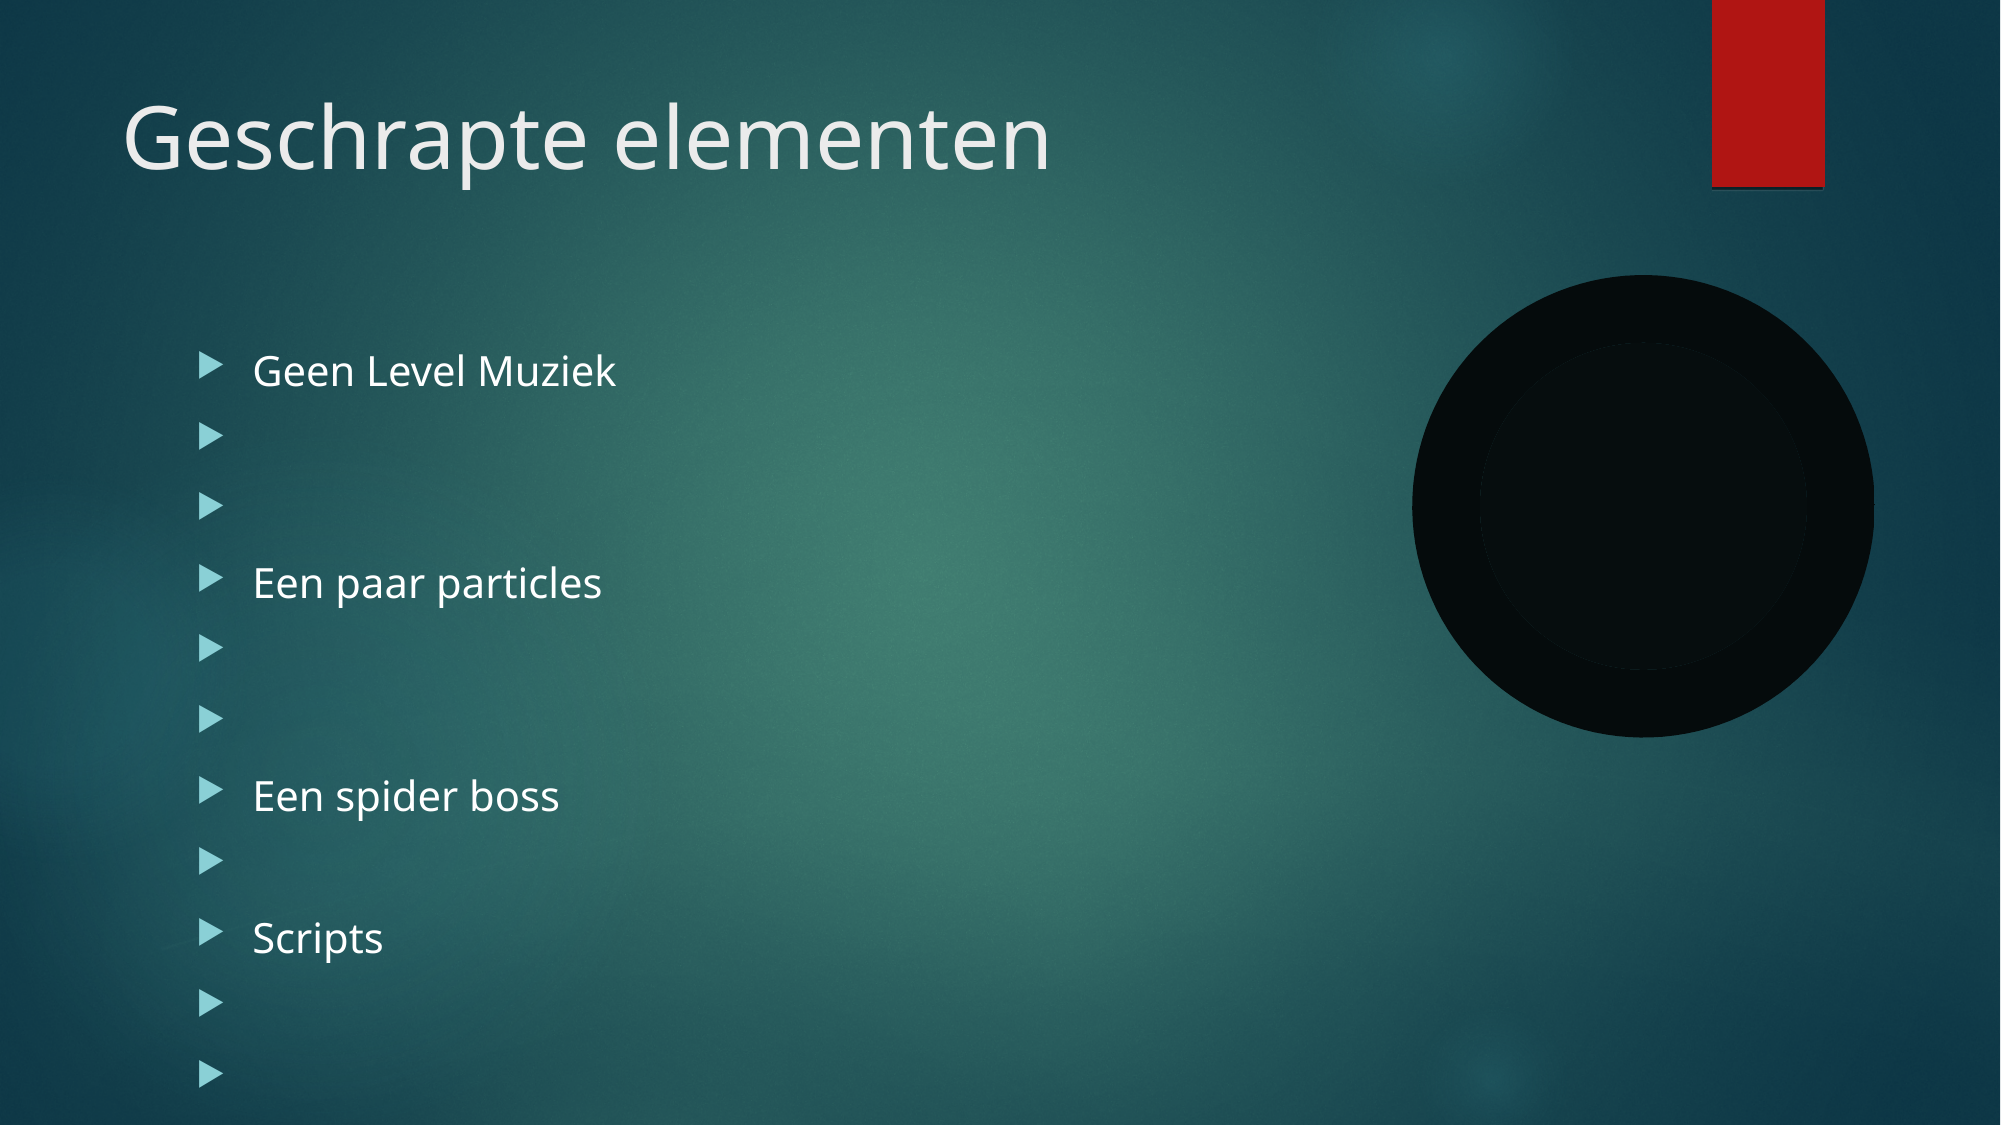

# Geschrapte elementen
Geen Level Muziek
Een paar particles
Een spider boss
Scripts